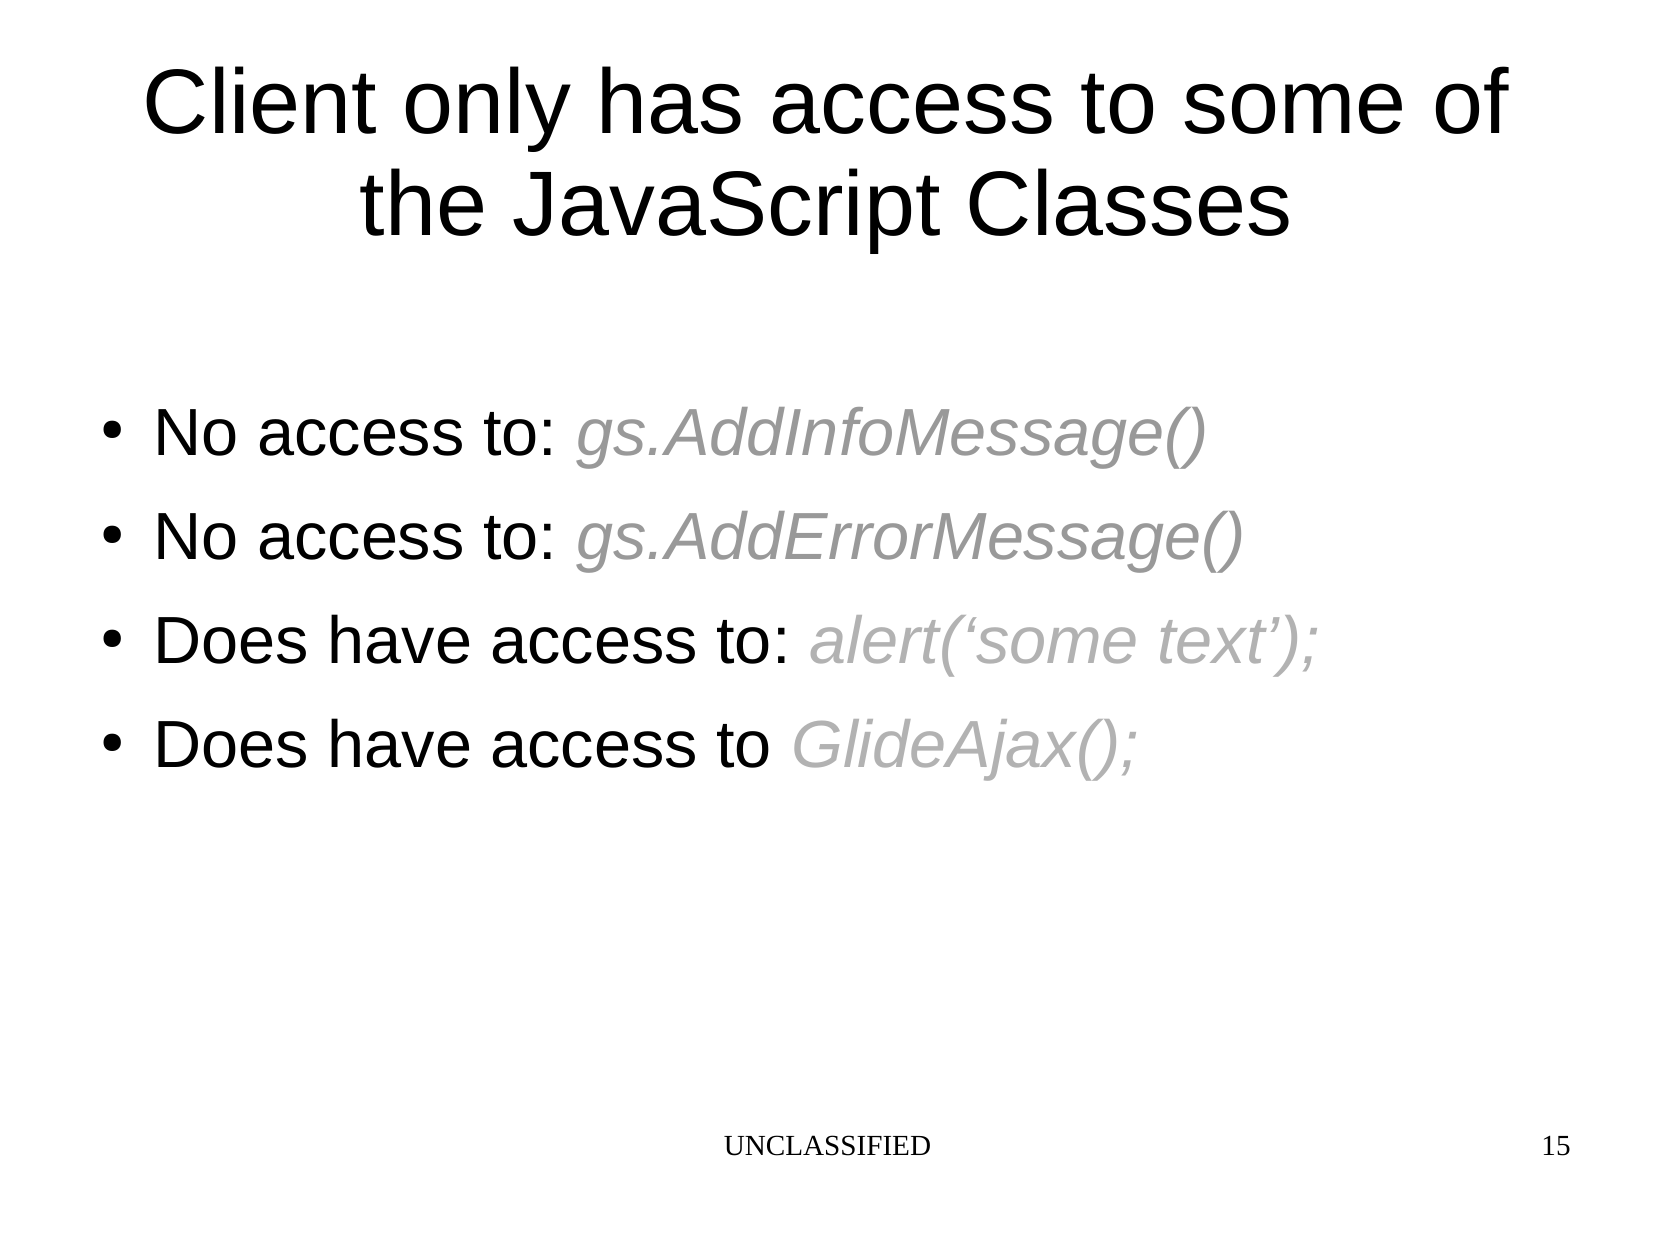

# Client only has access to some of the JavaScript Classes
No access to: gs.AddInfoMessage()
No access to: gs.AddErrorMessage()
Does have access to: alert(‘some text’);
Does have access to GlideAjax();
UNCLASSIFIED
15